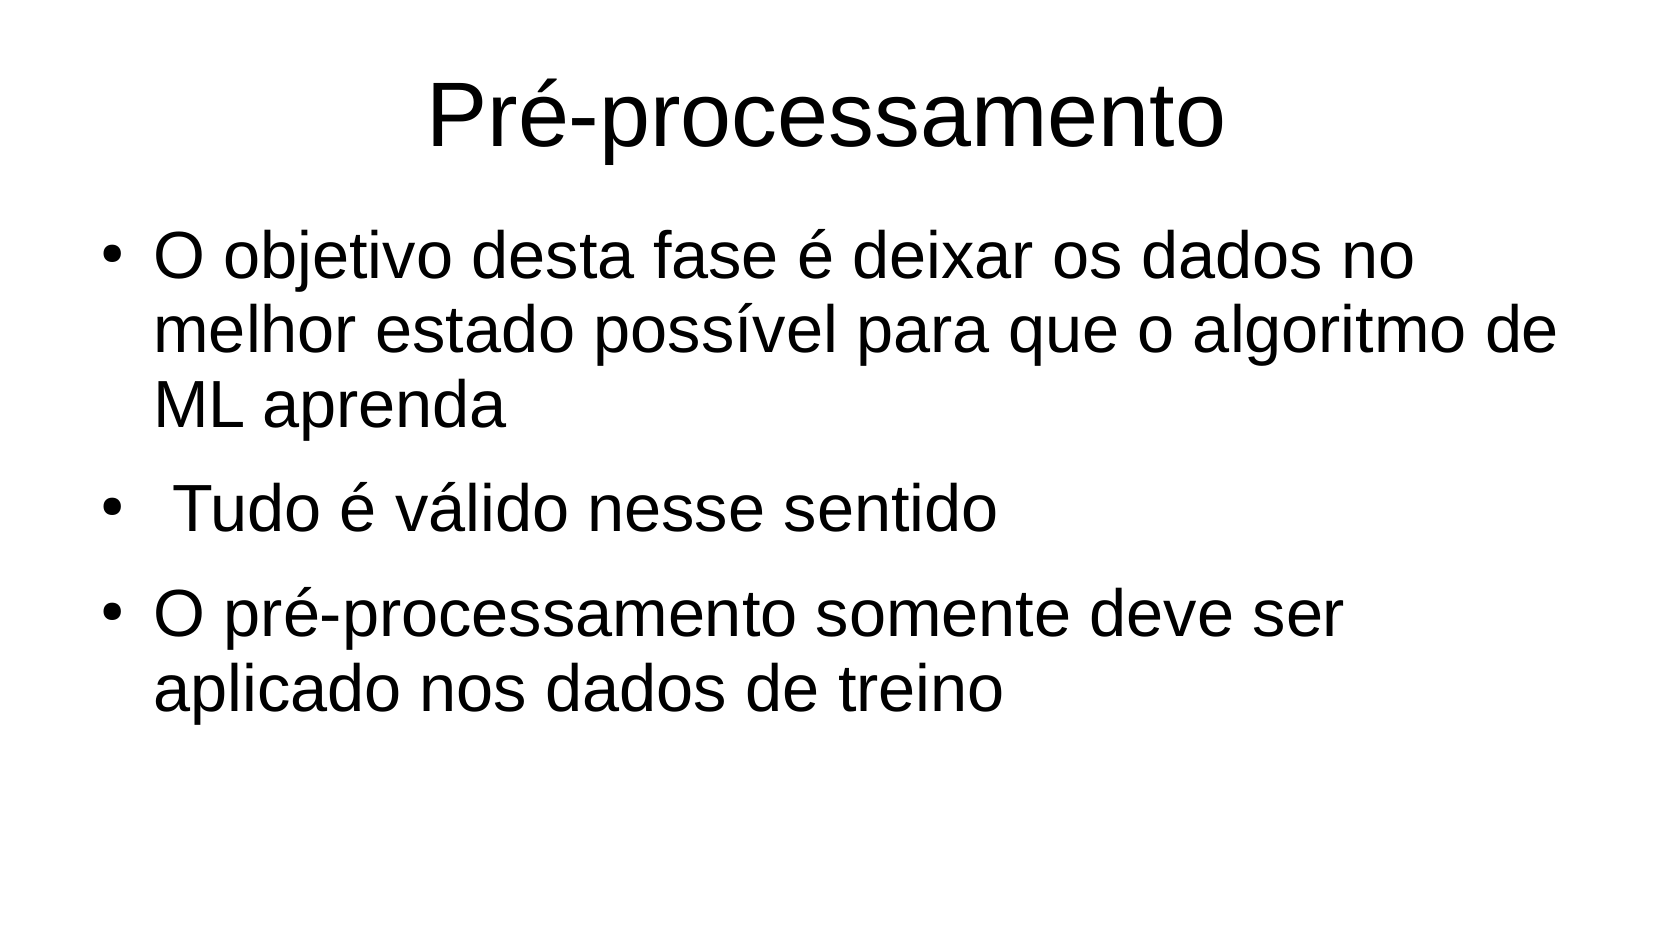

# Pré-processamento
O objetivo desta fase é deixar os dados no melhor estado possível para que o algoritmo de ML aprenda
 Tudo é válido nesse sentido
O pré-processamento somente deve ser aplicado nos dados de treino